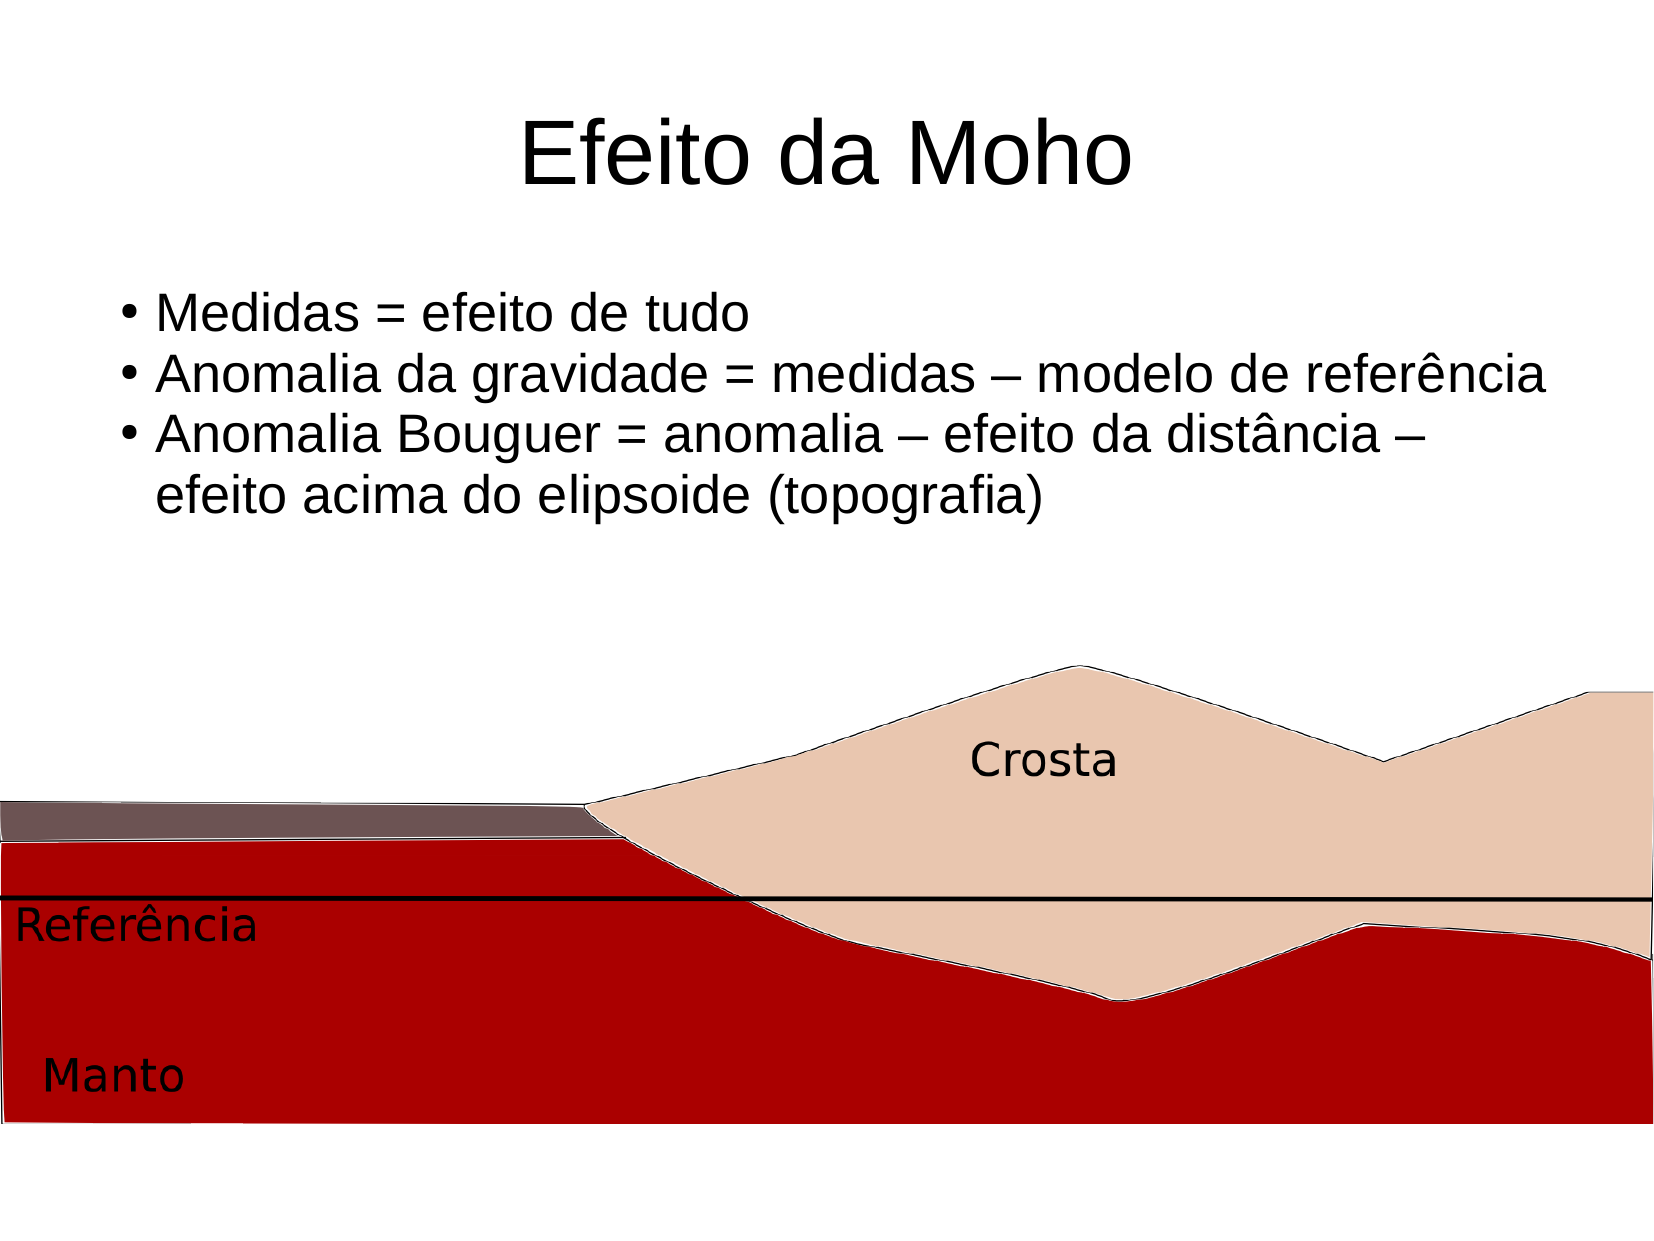

# Efeito da Moho
Medidas = efeito de tudo
Anomalia da gravidade = medidas – modelo de referência
Anomalia Bouguer = anomalia – efeito da distância – efeito acima do elipsoide (topografia)